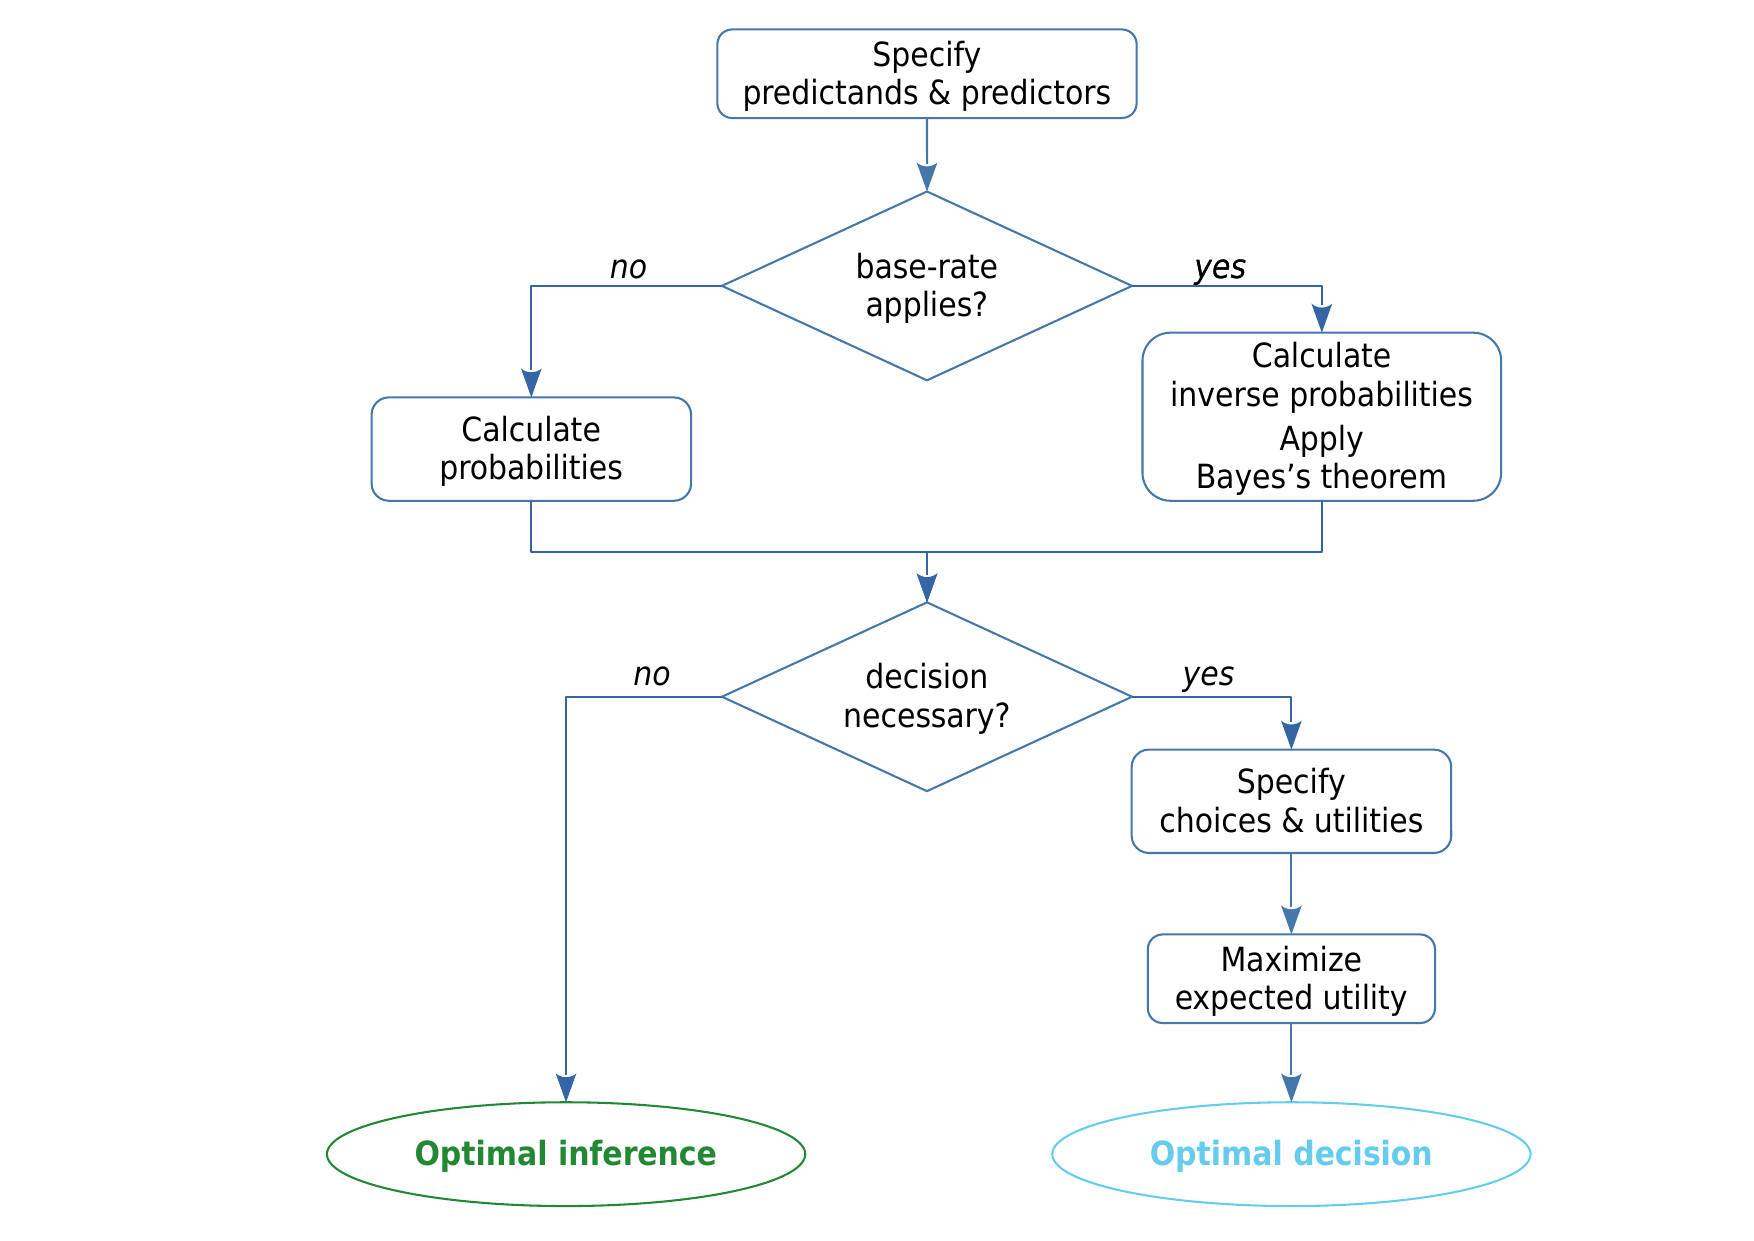

Specify
predictands & predictors
base-rate
applies?
no
yes
yes
Calculate
inverse probabilities
Apply
Bayes’s theorem
Calculate
probabilities
decision
necessary?
no
yes
Specify
choices & utilities
Maximize
expected utility
Optimal inference
Optimal decision